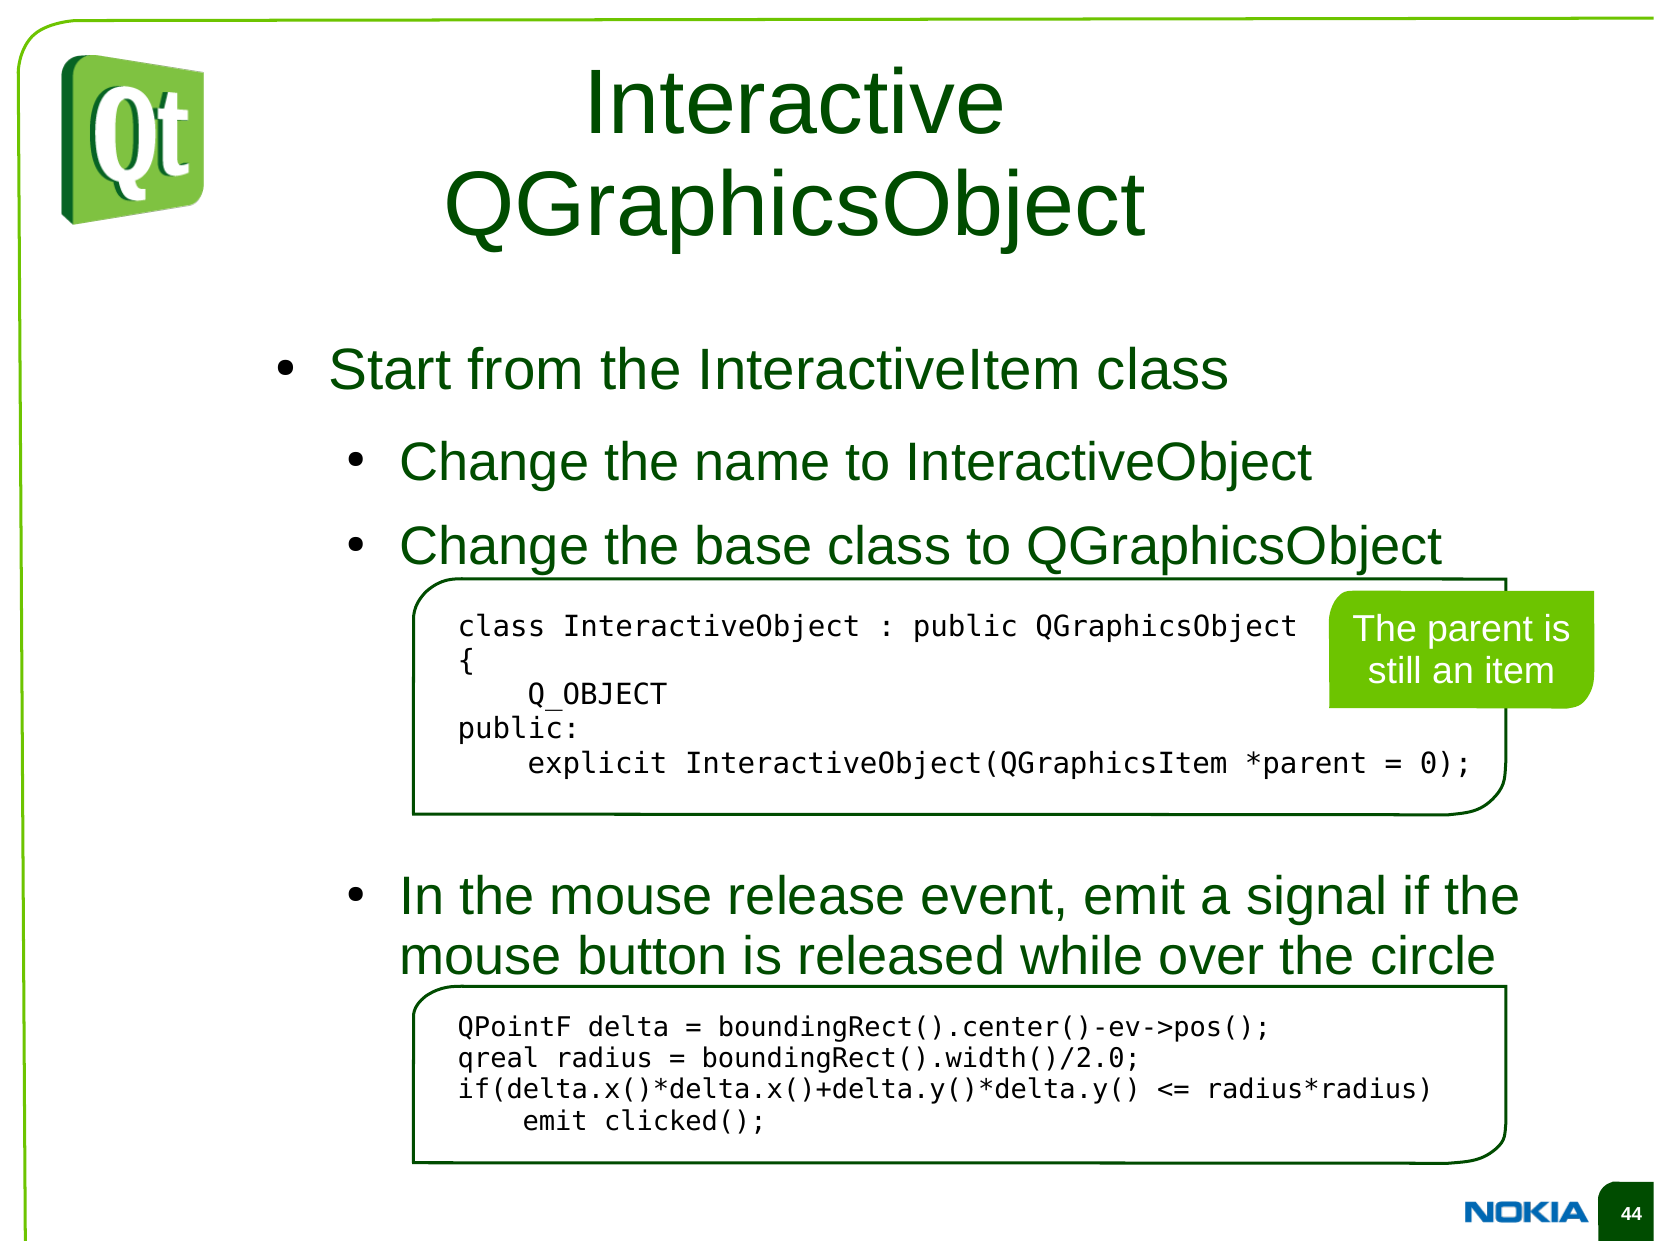

# Interactive QGraphicsObject
Start from the InteractiveItem class
Change the name to InteractiveObject
Change the base class to QGraphicsObject
In the mouse release event, emit a signal if the mouse button is released while over the circle
The parent is
still an item
class InteractiveObject : public QGraphicsObject
{
 Q_OBJECT
public:
 explicit InteractiveObject(QGraphicsItem *parent = 0);
QPointF delta = boundingRect().center()-ev->pos();
qreal radius = boundingRect().width()/2.0;
if(delta.x()*delta.x()+delta.y()*delta.y() <= radius*radius)
 emit clicked();